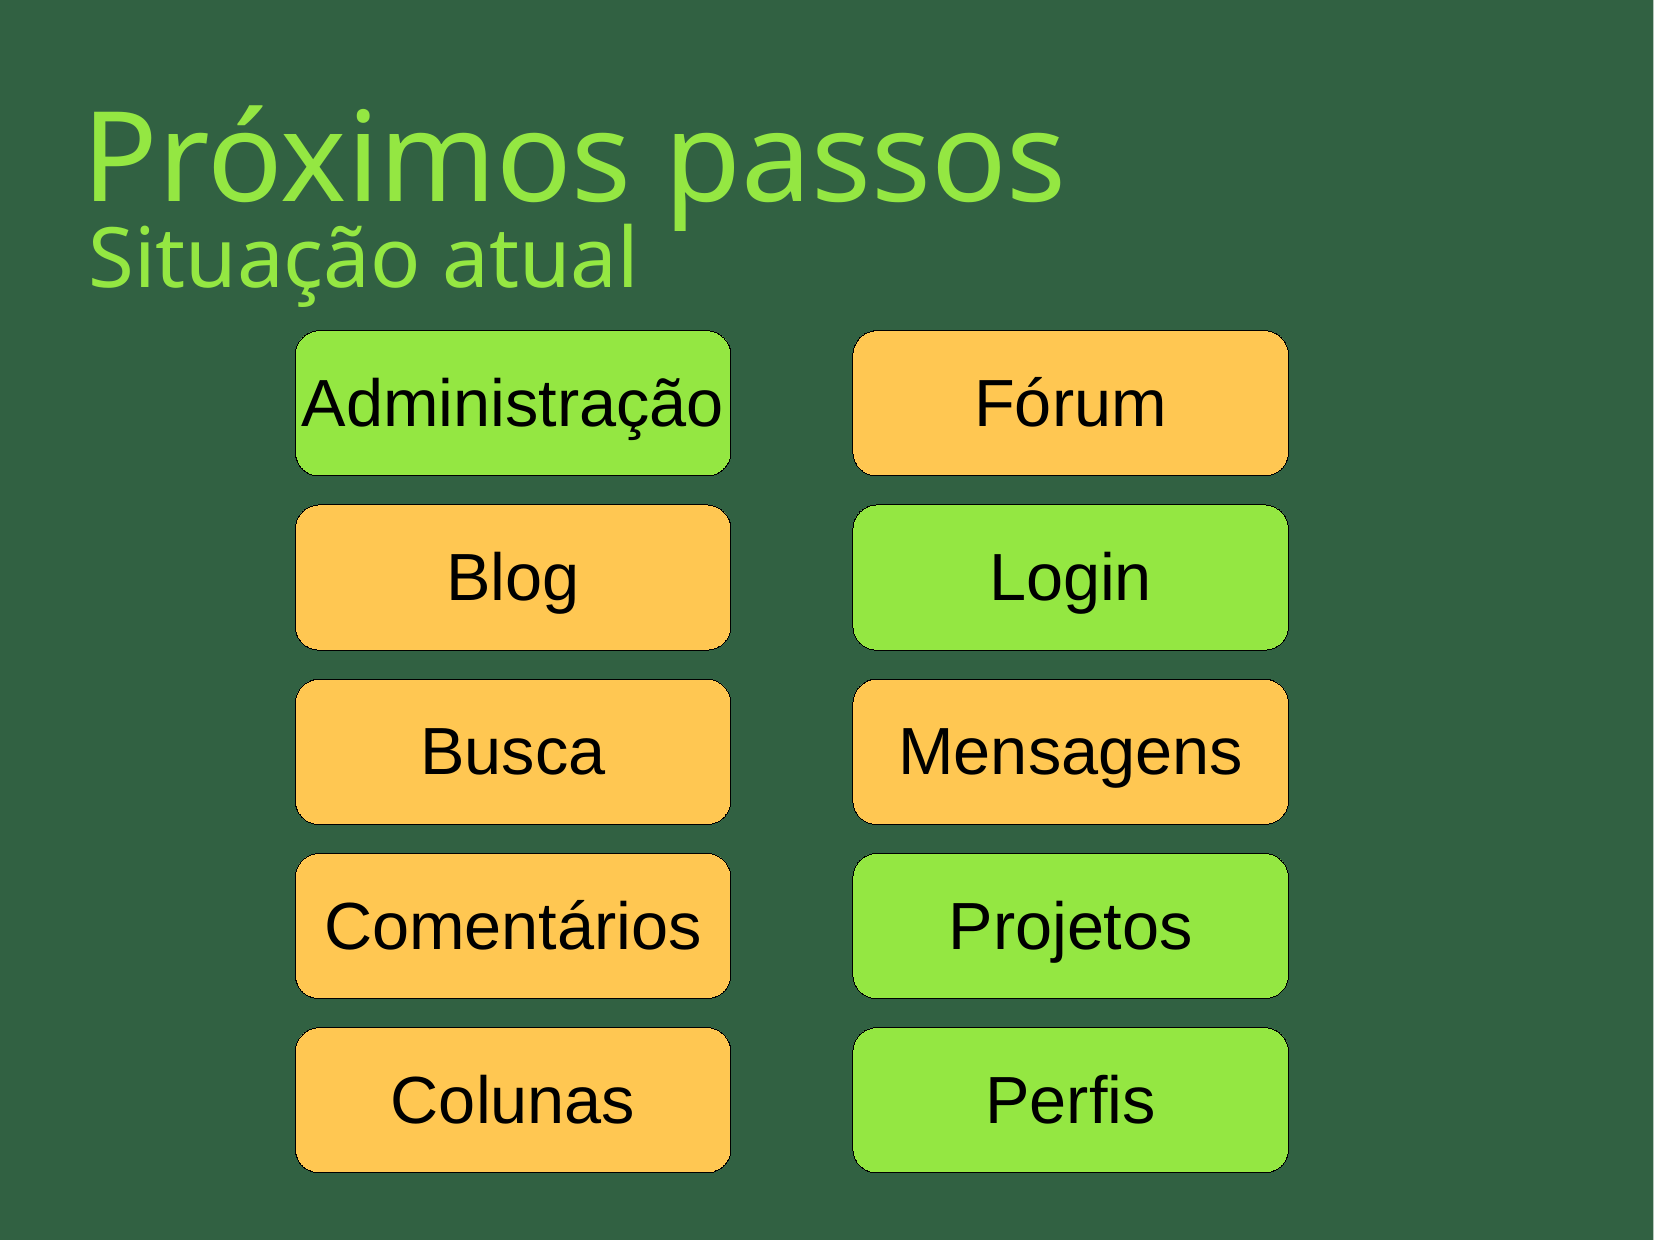

# Próximos passos
Situação atual
Administração
Fórum
Blog
Login
Busca
Mensagens
Comentários
Projetos
Colunas
Perfis